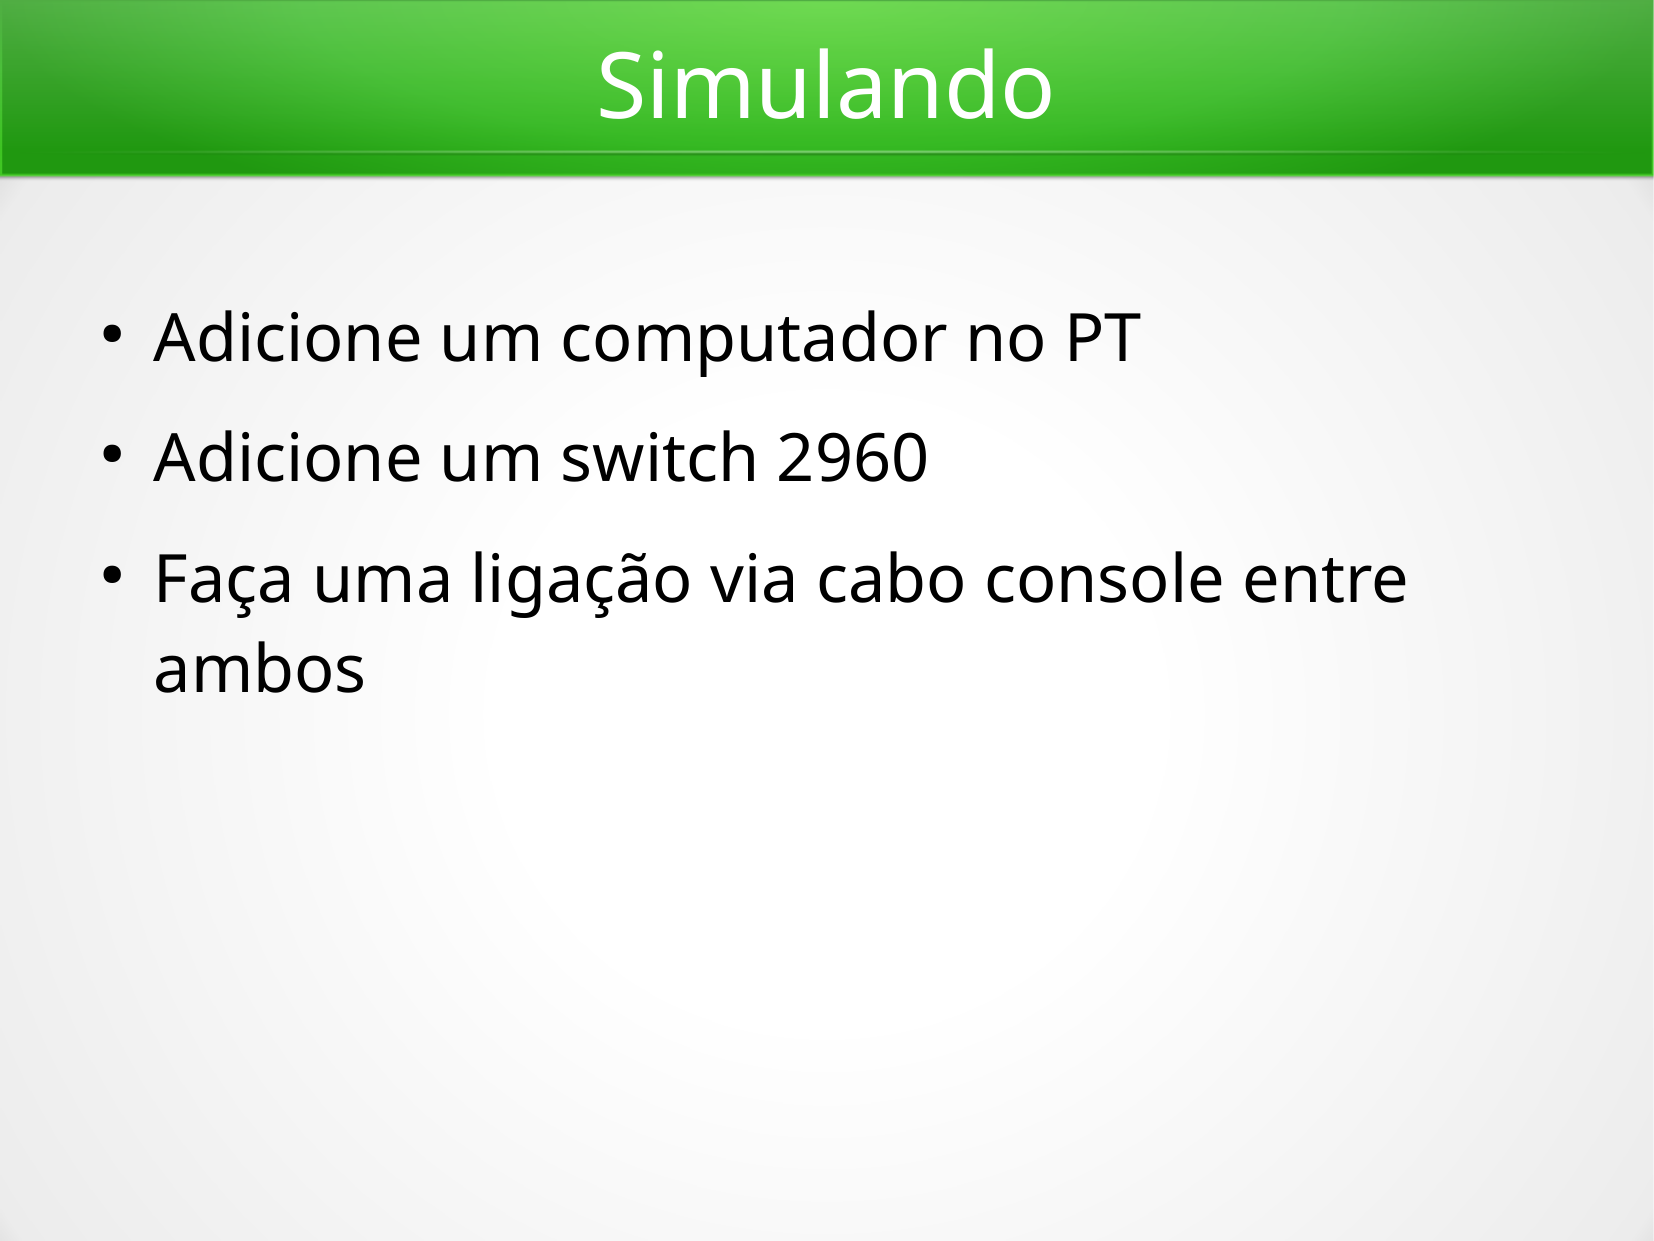

# Simulando
Adicione um computador no PT
Adicione um switch 2960
Faça uma ligação via cabo console entre ambos